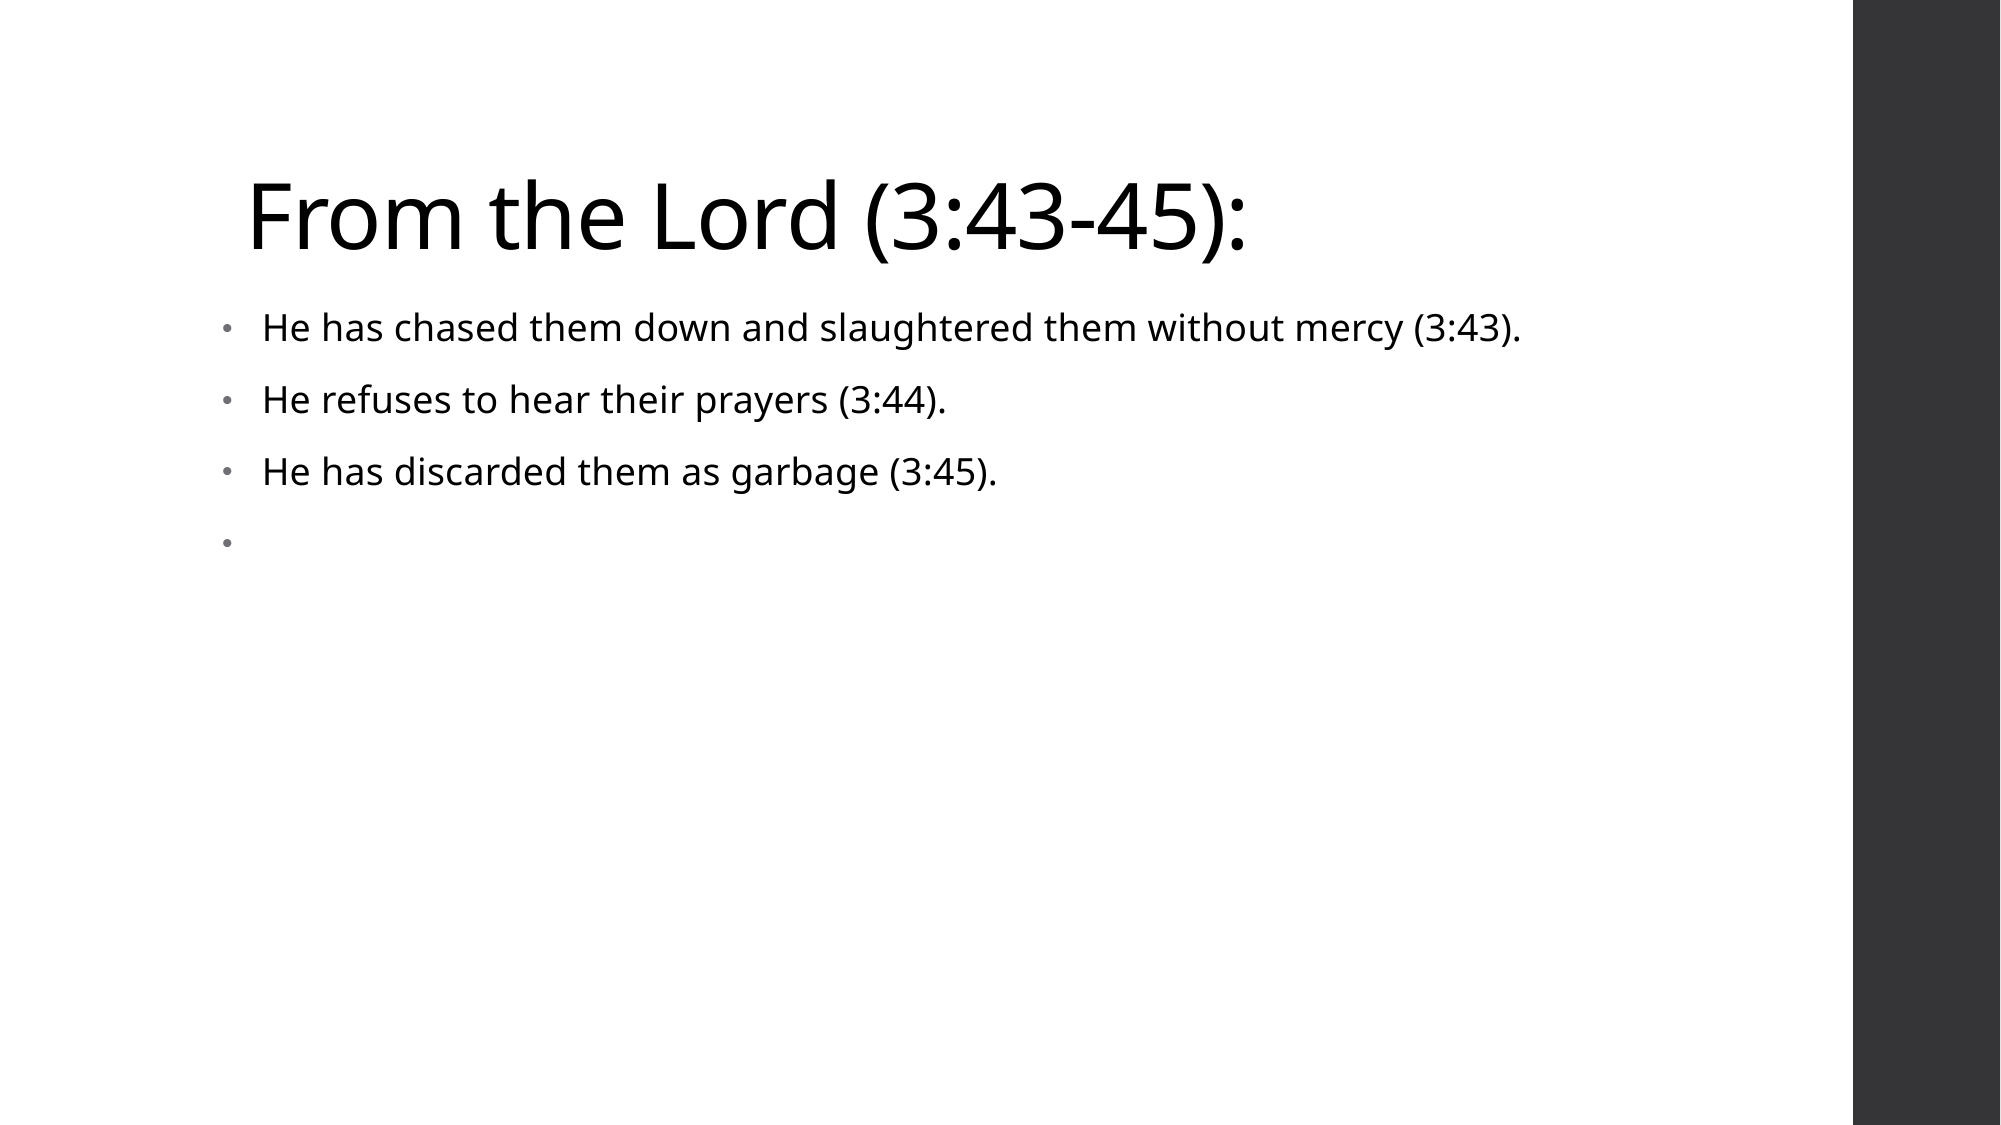

# From the Lord (3:43-45):
 He has chased them down and slaughtered them without mercy (3:43).
 He refuses to hear their prayers (3:44).
 He has discarded them as garbage (3:45).